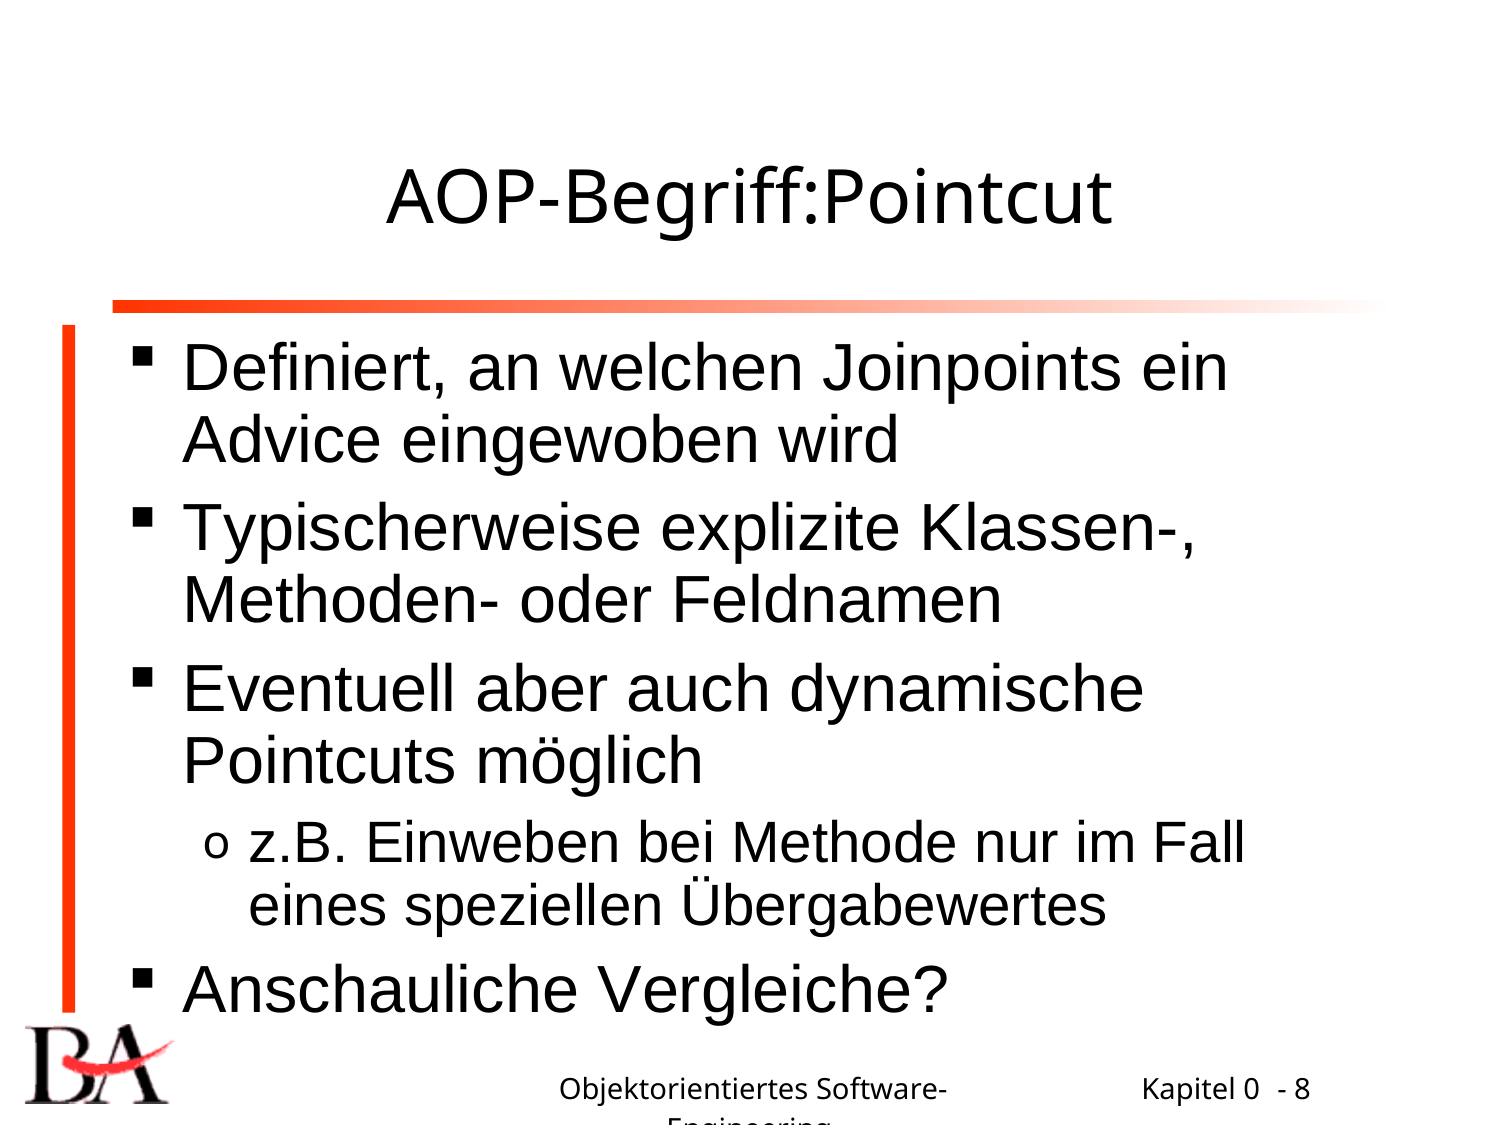

# AOP-Begriff:Pointcut
Definiert, an welchen Joinpoints ein Advice eingewoben wird
Typischerweise explizite Klassen-, Methoden- oder Feldnamen
Eventuell aber auch dynamische Pointcuts möglich
z.B. Einweben bei Methode nur im Fall eines speziellen Übergabewertes
Anschauliche Vergleiche?
8